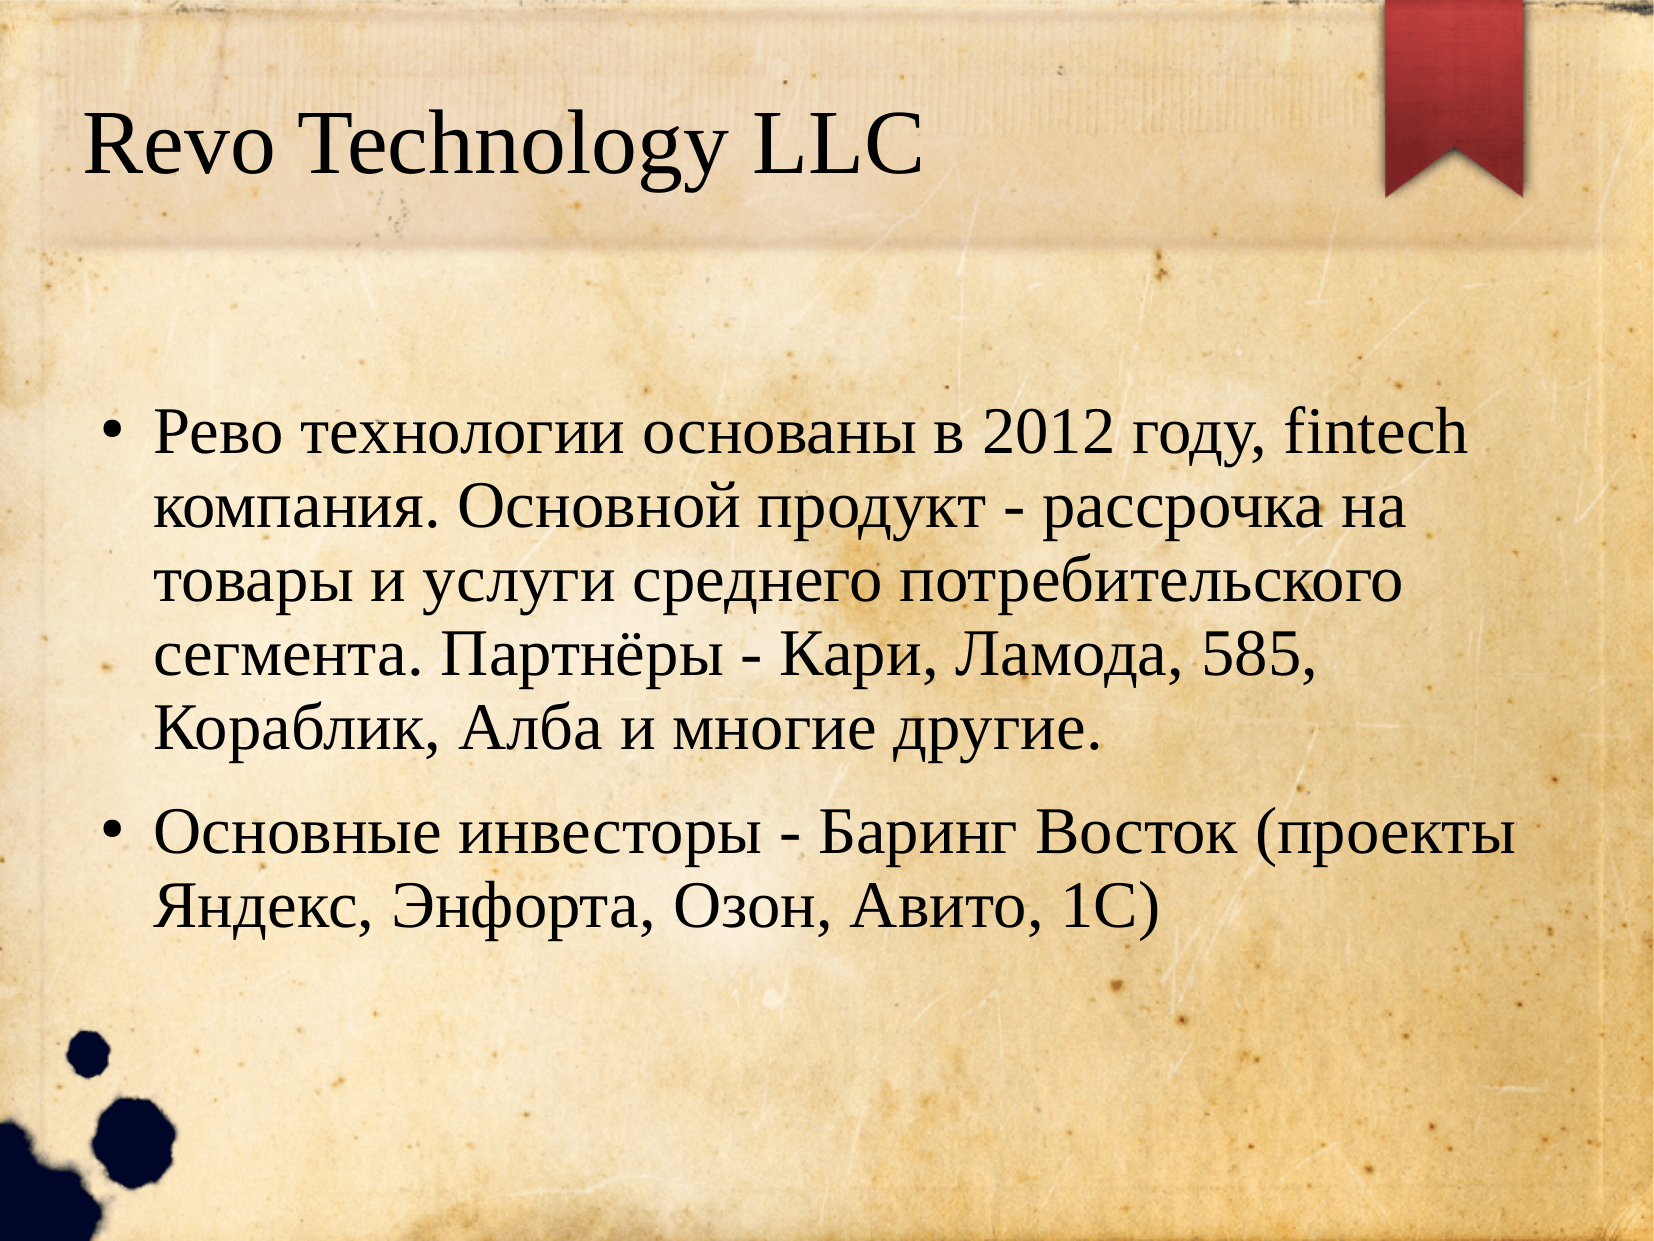

# Revo Technology LLC
Рево технологии основаны в 2012 году, fintech компания. Основной продукт - рассрочка на товары и услуги среднего потребительского сегмента. Партнёры - Кари, Ламода, 585, Кораблик, Алба и многие другие.
Основные инвесторы - Баринг Восток (проекты Яндекс, Энфорта, Озон, Авито, 1С)